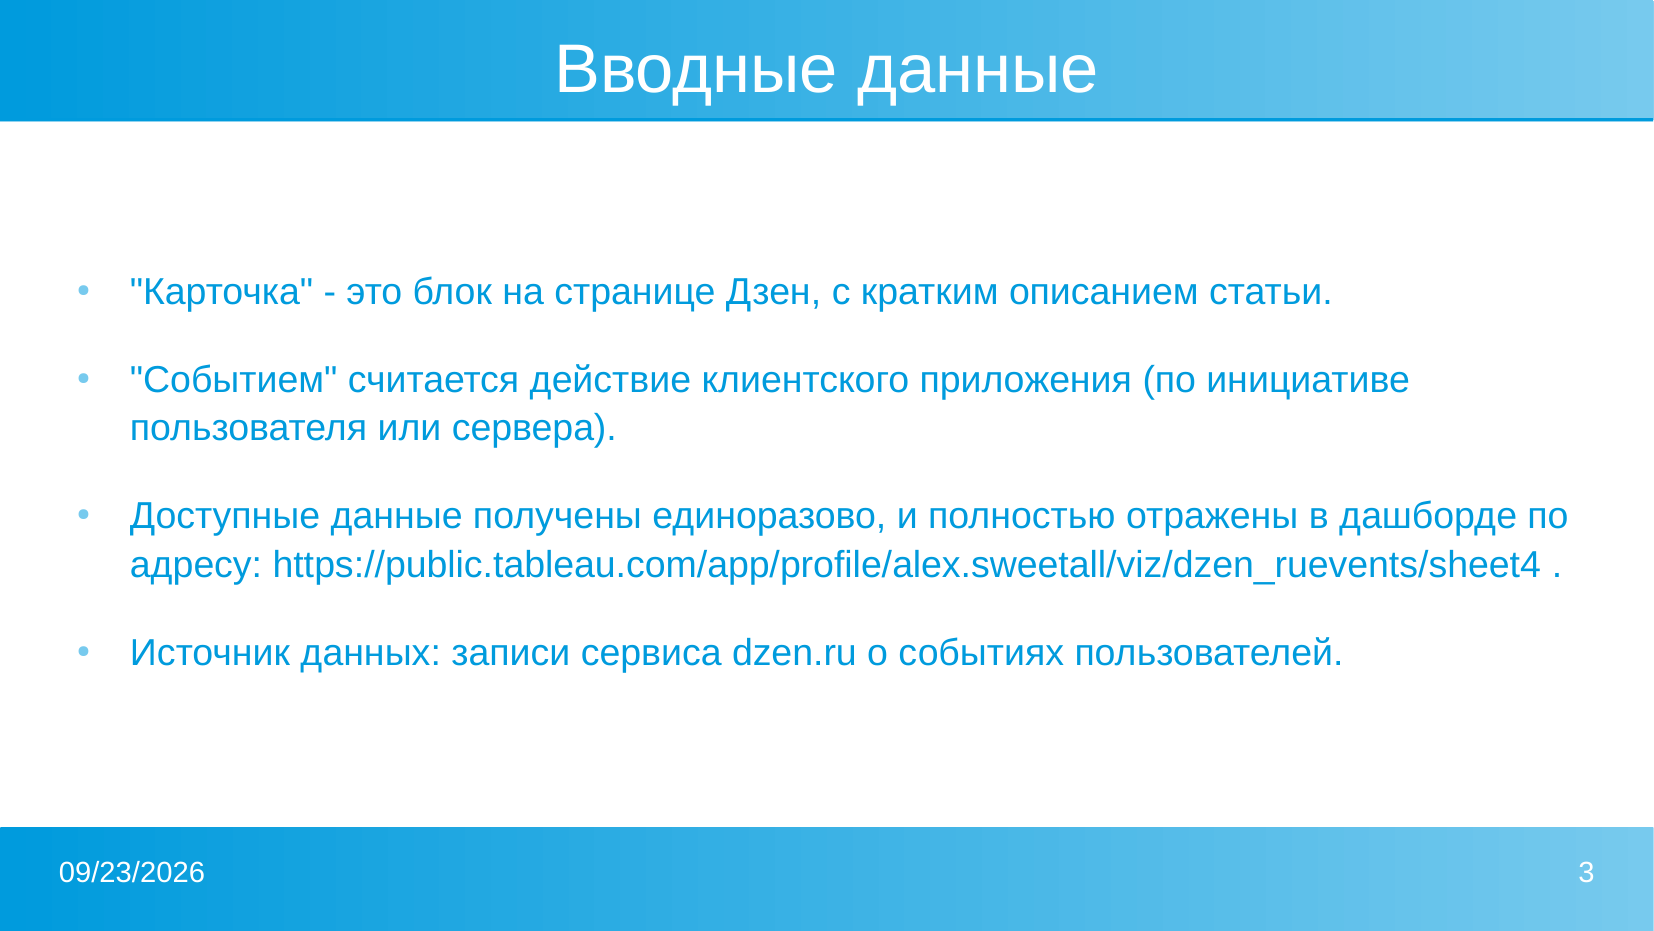

# Вводные данные
"Карточка" - это блок на странице Дзен, с кратким описанием статьи.
"Событием" считается действие клиентского приложения (по инициативе пользователя или сервера).
Доступные данные получены единоразово, и полностью отражены в дашборде по адресу: https://public.tableau.com/app/profile/alex.sweetall/viz/dzen_ruevents/sheet4 .
Источник данных: записи сервиса dzen.ru о событиях пользователей.
3